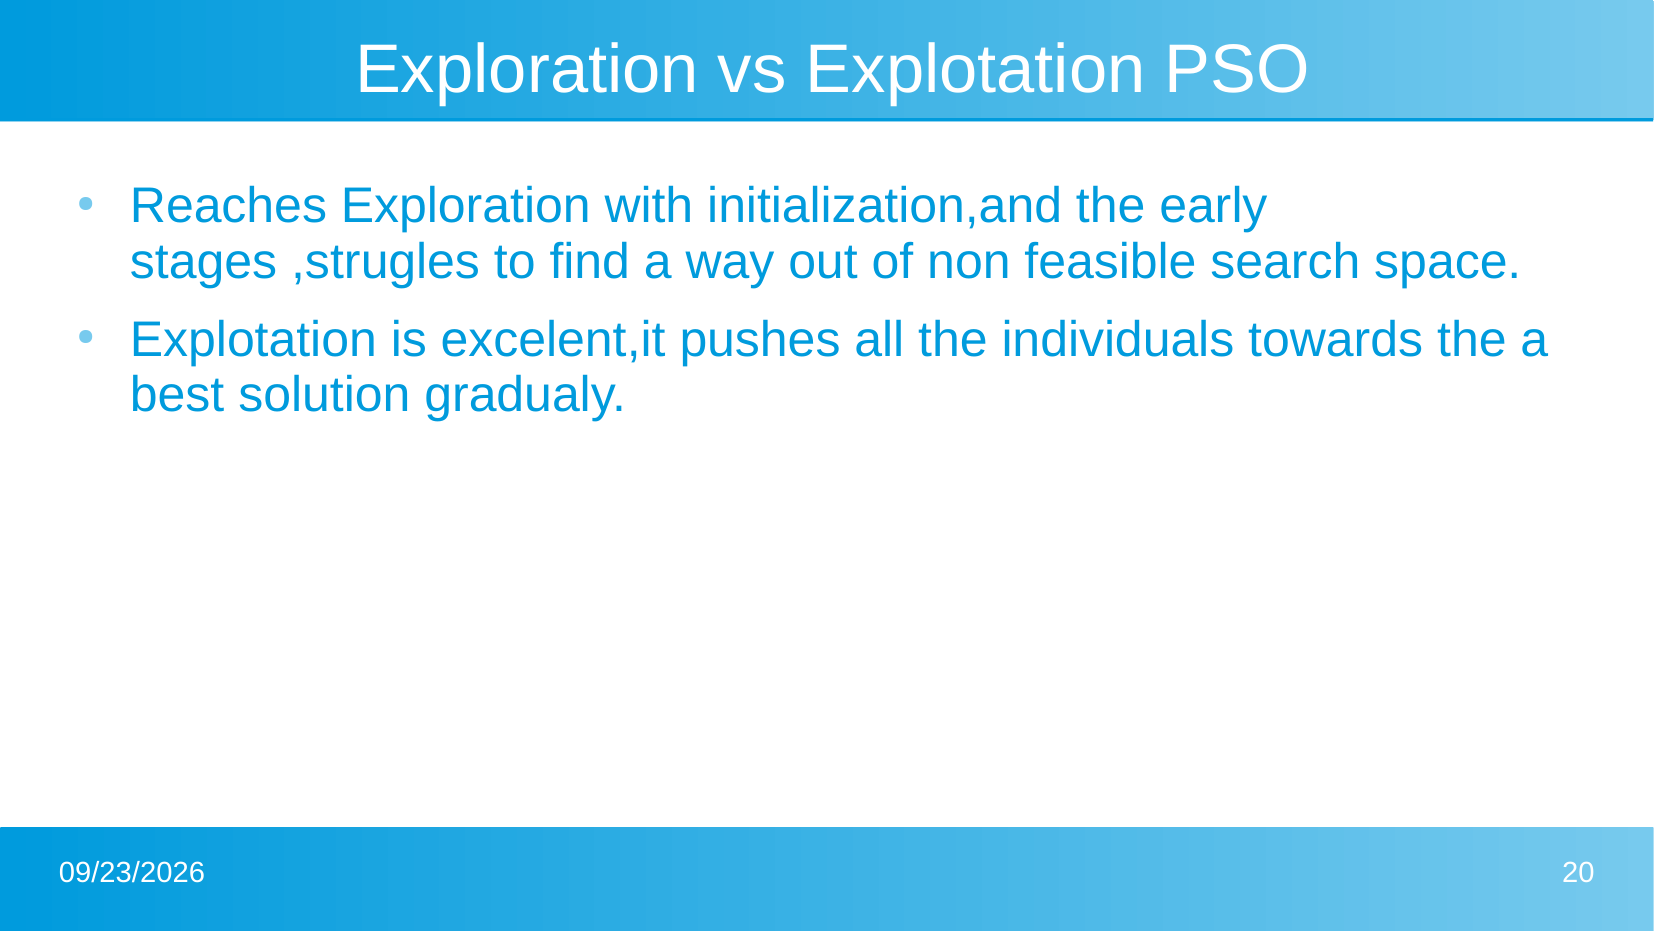

# Exploration vs Explotation PSO
Reaches Exploration with initialization,and the early stages ,strugles to find a way out of non feasible search space.
Explotation is excelent,it pushes all the individuals towards the a best solution gradualy.
20